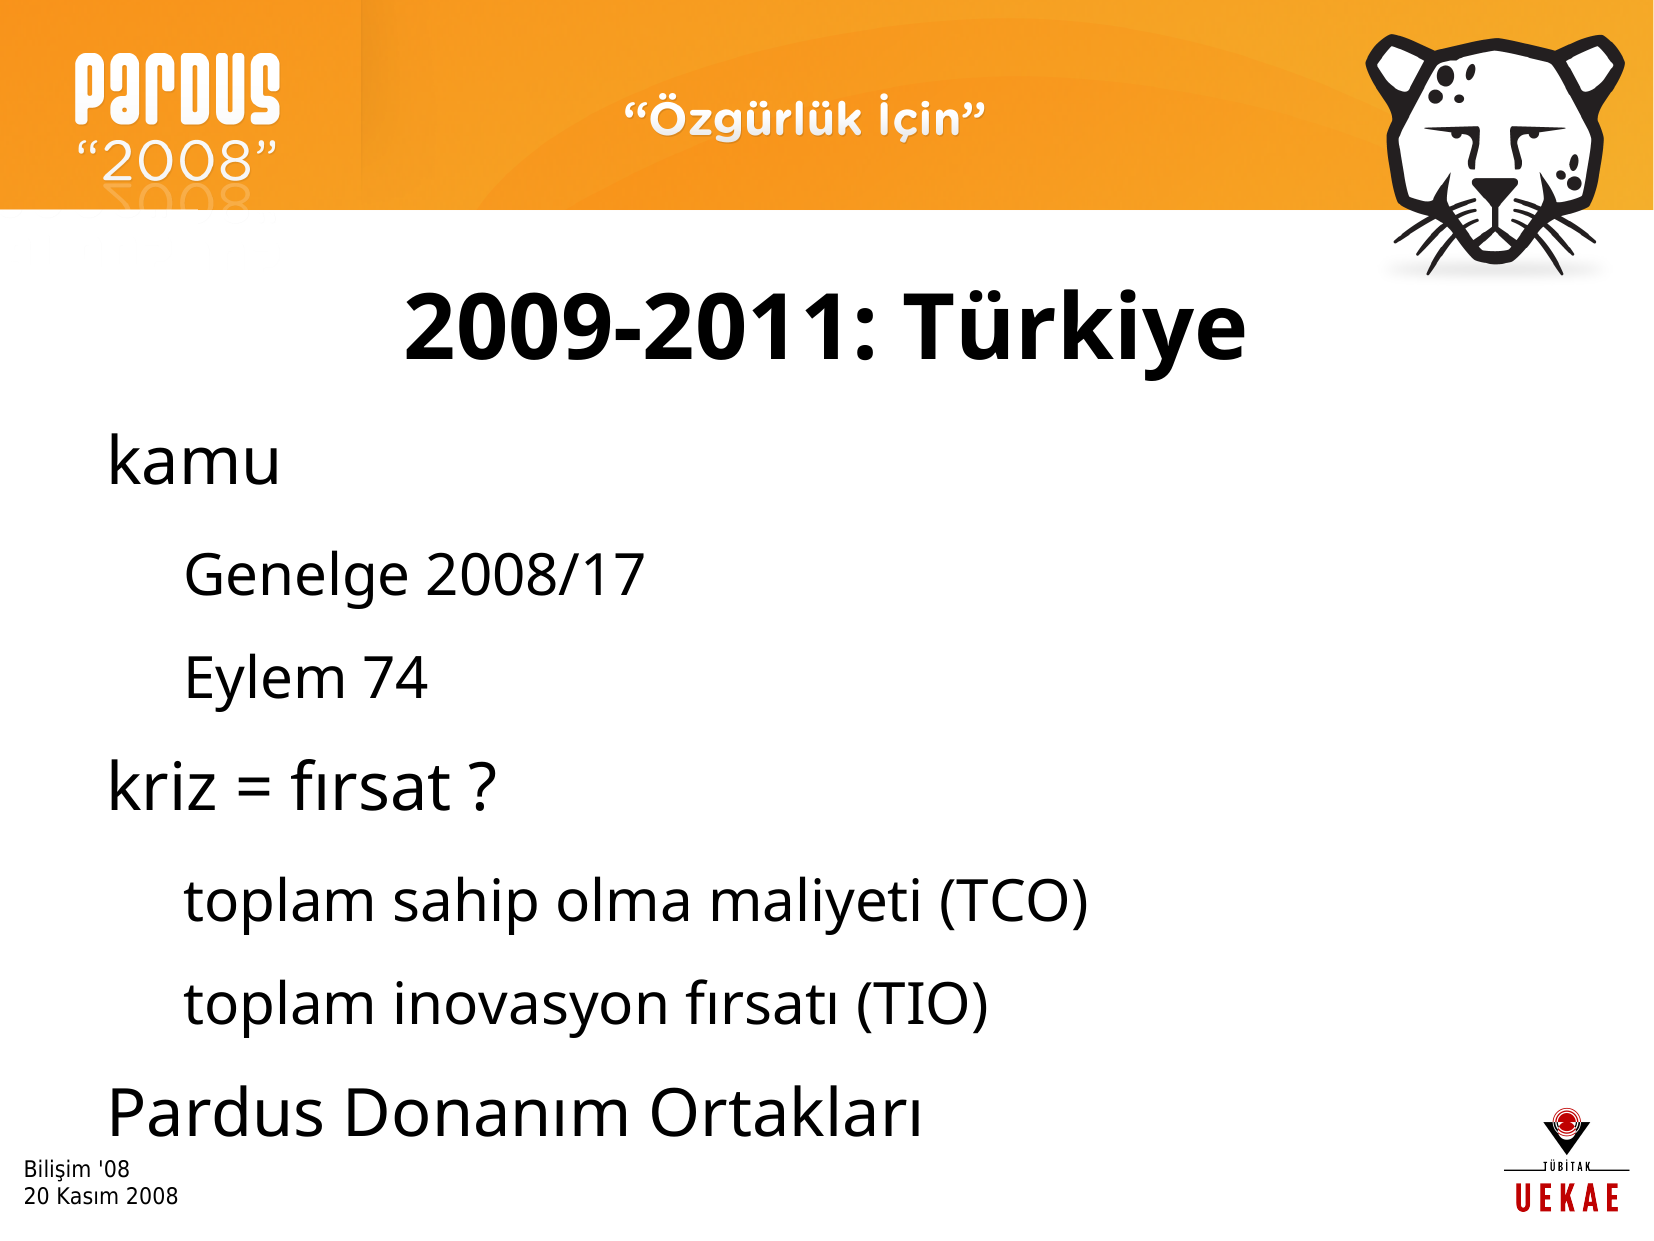

# 2009-2011: Türkiye
kamu
Genelge 2008/17
Eylem 74
kriz = fırsat ?
toplam sahip olma maliyeti (TCO)
toplam inovasyon fırsatı (TIO)
Pardus Donanım Ortakları